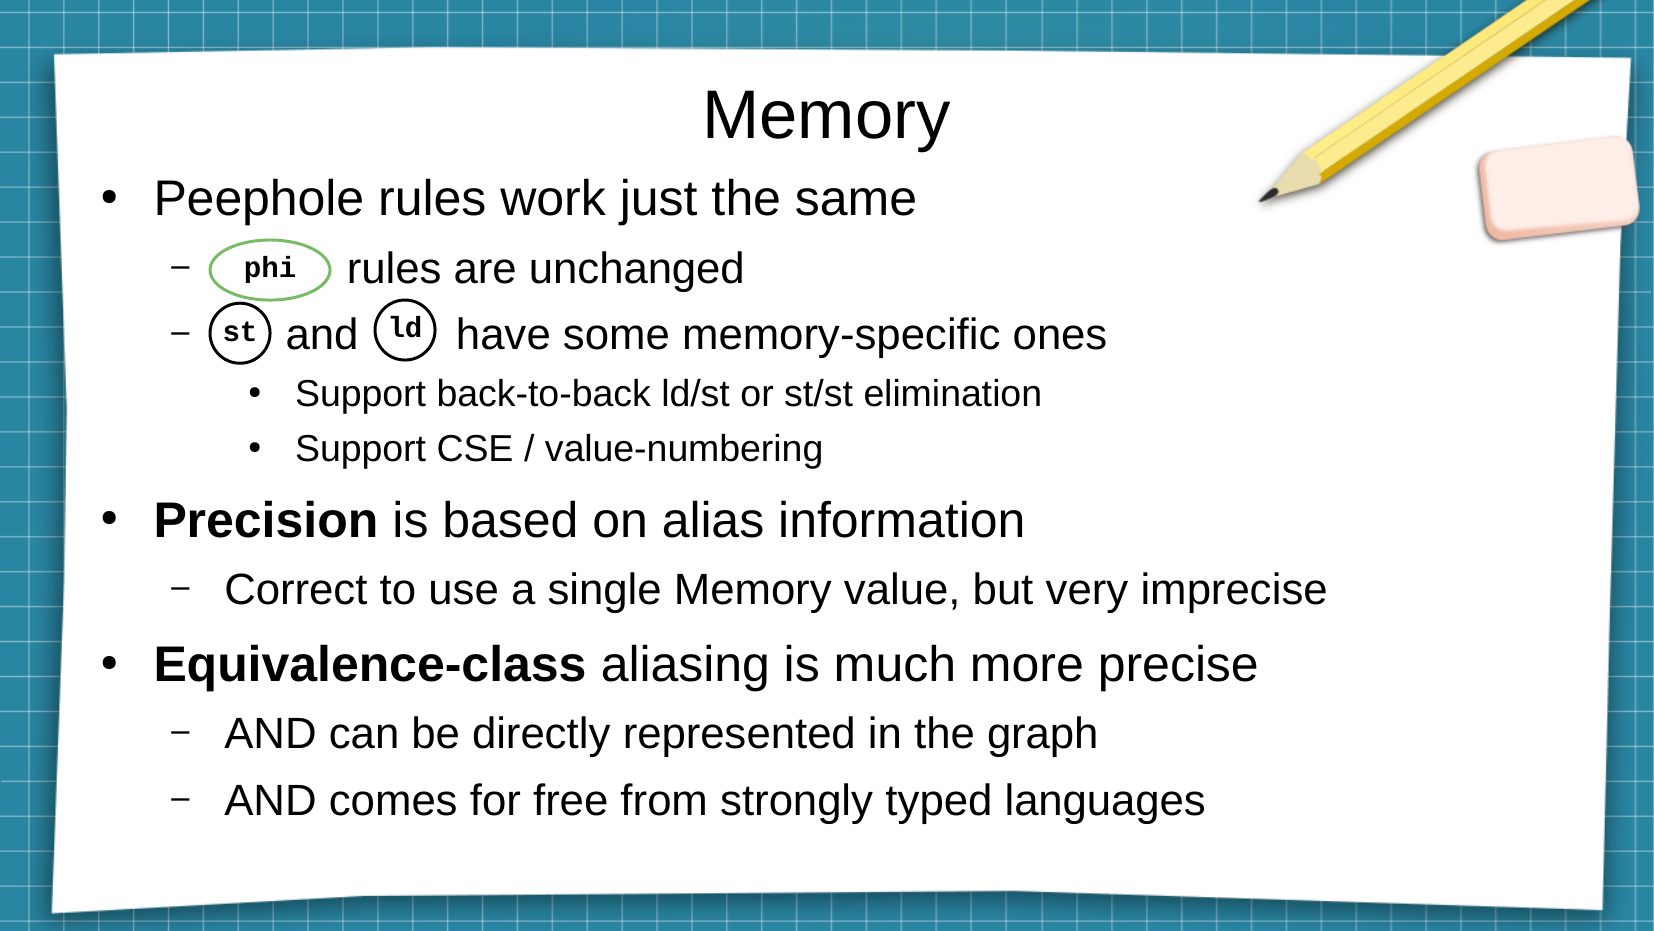

# Memory
Peephole rules work just the same
 rules are unchanged
 and have some memory-specific ones
Support back-to-back ld/st or st/st elimination
Support CSE / value-numbering
Precision is based on alias information
Correct to use a single Memory value, but very imprecise
Equivalence-class aliasing is much more precise
AND can be directly represented in the graph
AND comes for free from strongly typed languages
phi
ld
st